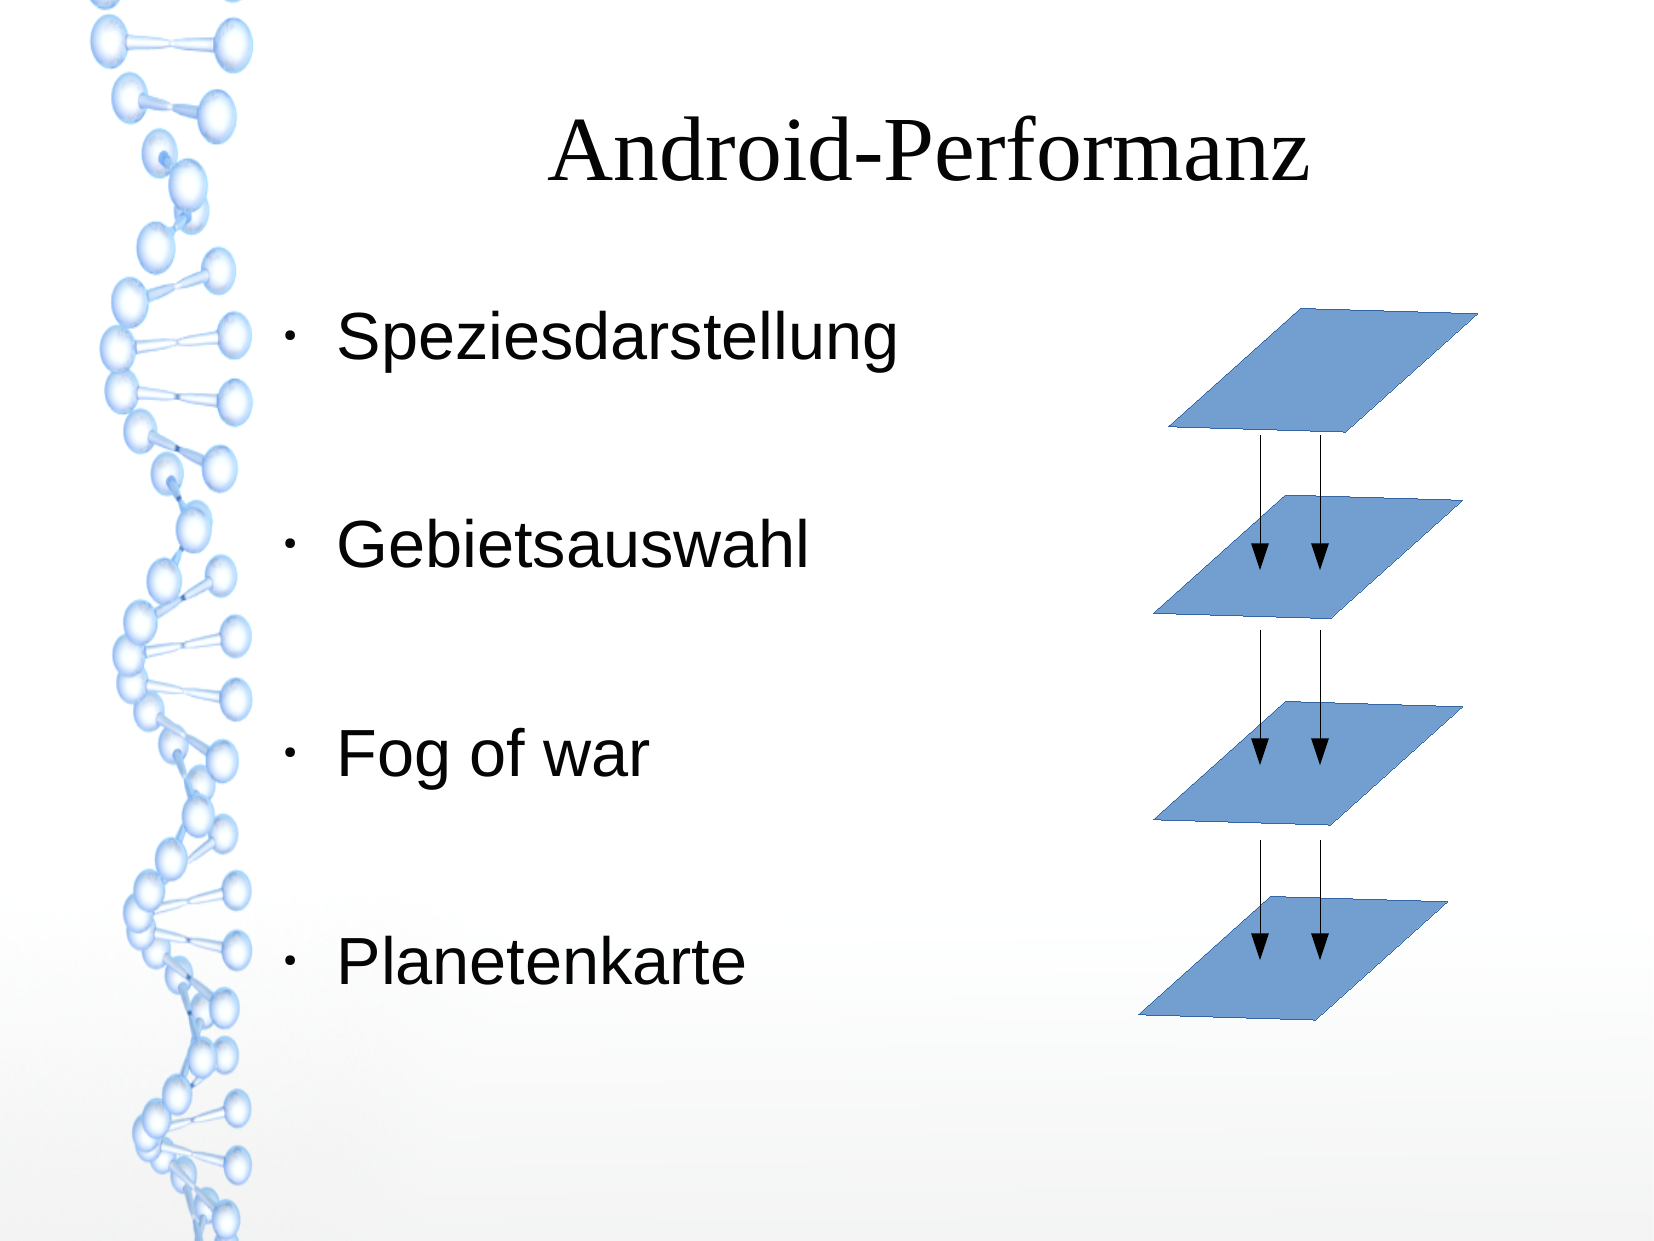

# Android-Performanz
Speziesdarstellung
Gebietsauswahl
Fog of war
Planetenkarte